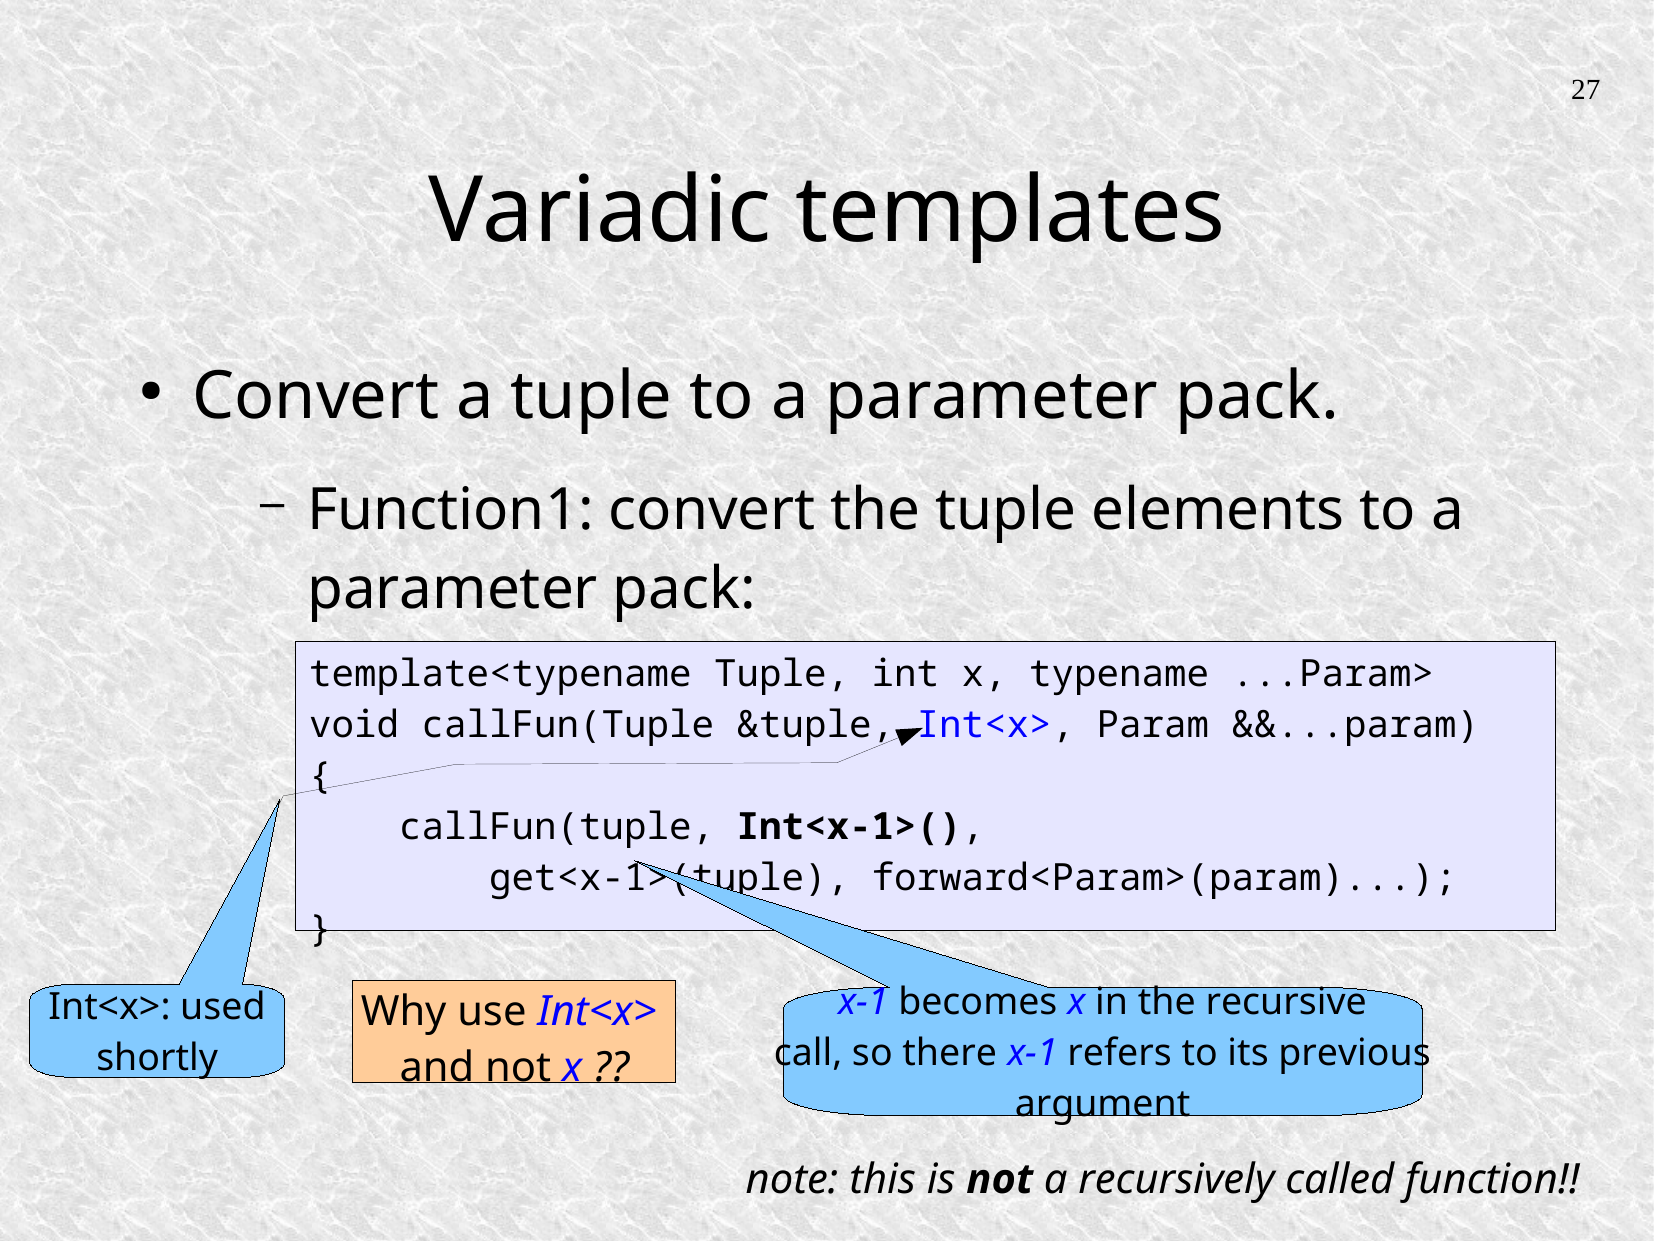

27
# Variadic templates
Convert a tuple to a parameter pack.
Function1: convert the tuple elements to a parameter pack:
template<typename Tuple, int x, typename ...Param>
void callFun(Tuple &tuple, Int<x>, Param &&...param)
{
 callFun(tuple, Int<x-1>(),
 get<x-1>(tuple), forward<Param>(param)...);
}
Why use Int<x>
and not x ??
Int<x>: used
shortly
x-1 becomes x in the recursive
call, so there x-1 refers to its previous
argument
note: this is not a recursively called function!!